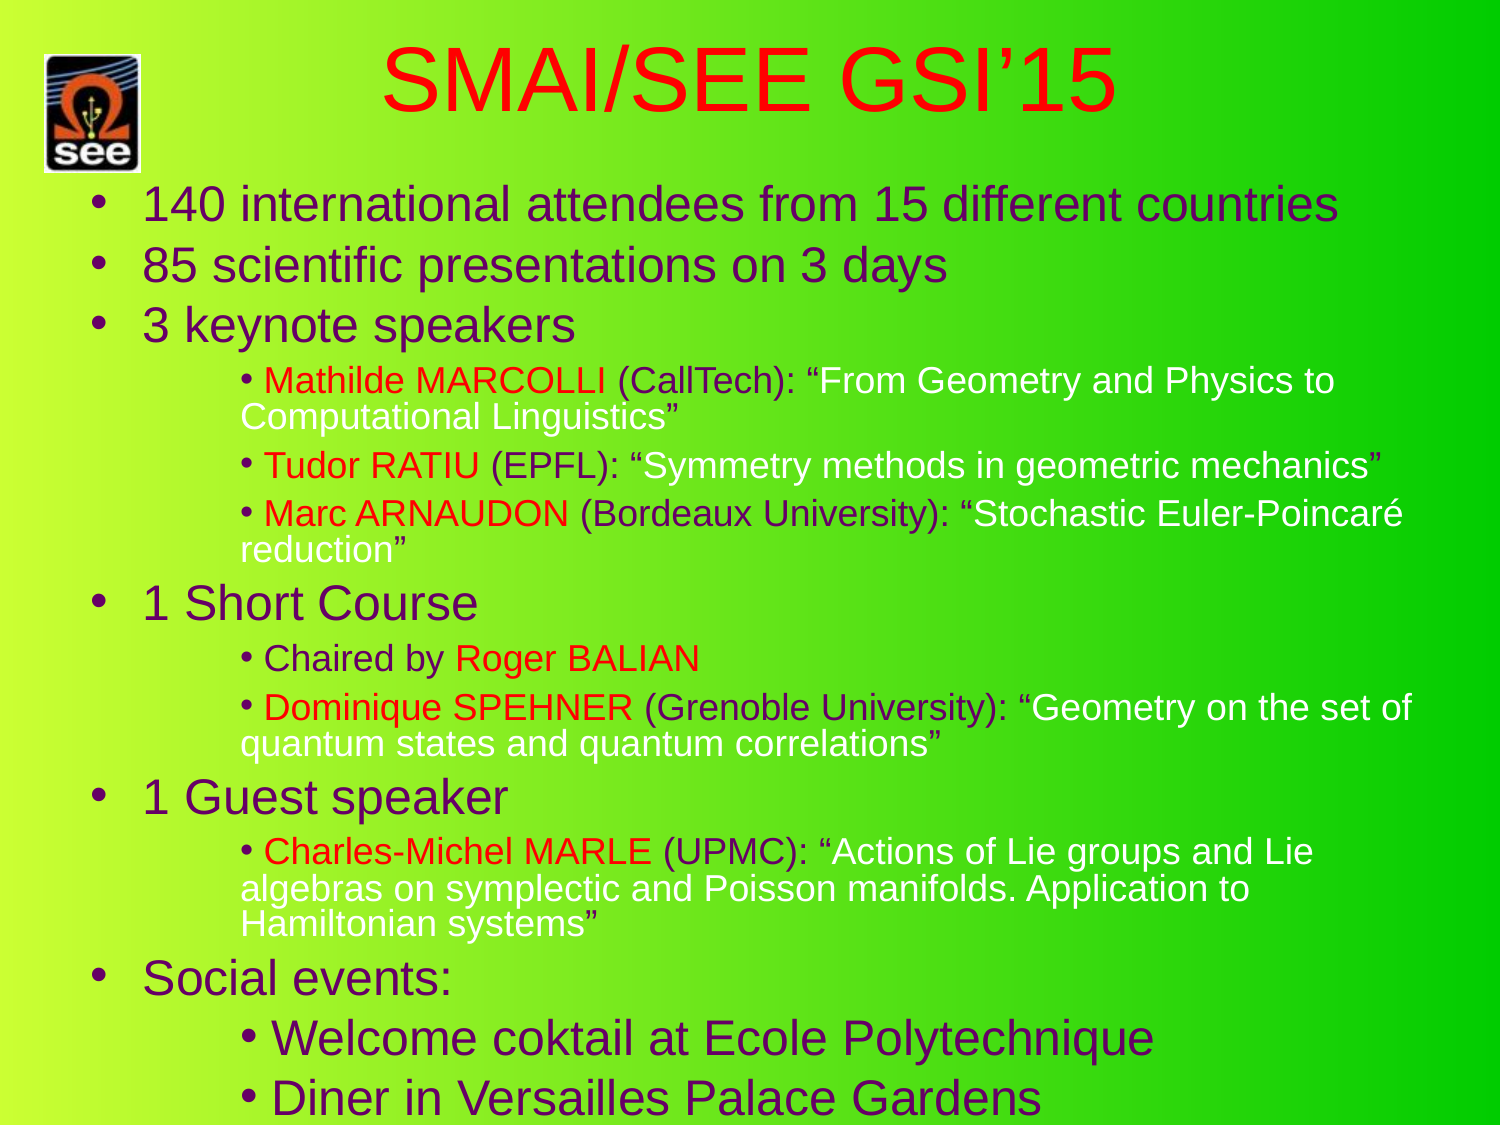

SMAI/SEE GSI’15
140 international attendees from 15 different countries
85 scientific presentations on 3 days
3 keynote speakers
 Mathilde MARCOLLI (CallTech): “From Geometry and Physics to Computational Linguistics”
 Tudor RATIU (EPFL): “Symmetry methods in geometric mechanics”
 Marc ARNAUDON (Bordeaux University): “Stochastic Euler-Poincaré reduction”
1 Short Course
 Chaired by Roger BALIAN
 Dominique SPEHNER (Grenoble University): “Geometry on the set of quantum states and quantum correlations”
1 Guest speaker
 Charles-Michel MARLE (UPMC): “Actions of Lie groups and Lie algebras on symplectic and Poisson manifolds. Application to Hamiltonian systems”
Social events:
 Welcome coktail at Ecole Polytechnique
 Diner in Versailles Palace Gardens